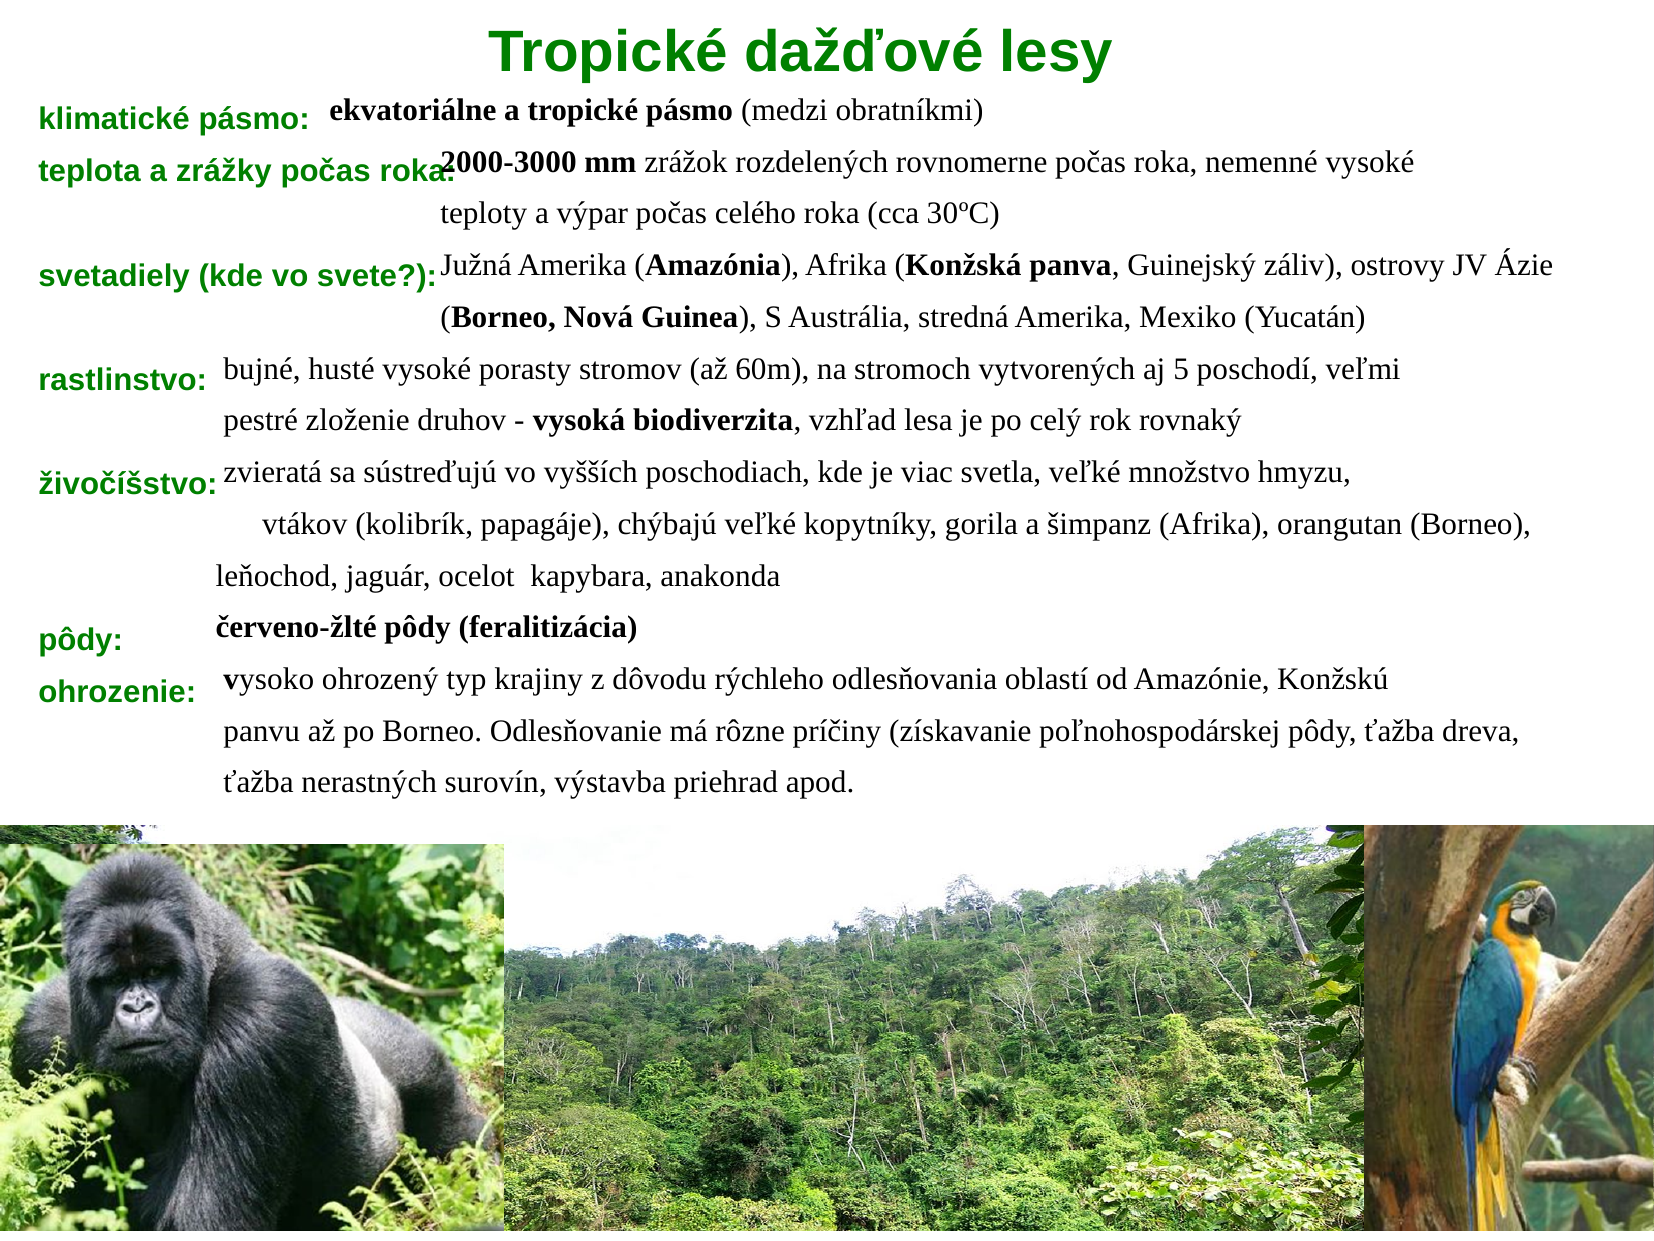

Tropické dažďové lesy
 ekvatoriálne a tropické pásmo (medzi obratníkmi)
 2000-3000 mm zrážok rozdelených rovnomerne počas roka, nemenné vysoké
 teploty a výpar počas celého roka (cca 30ºC)
 Južná Amerika (Amazónia), Afrika (Konžská panva, Guinejský záliv), ostrovy JV Ázie
 (Borneo, Nová Guinea), S Austrália, stredná Amerika, Mexiko (Yucatán)
 bujné, husté vysoké porasty stromov (až 60m), na stromoch vytvorených aj 5 poschodí, veľmi
 pestré zloženie druhov - vysoká biodiverzita, vzhľad lesa je po celý rok rovnaký
 zvieratá sa sústreďujú vo vyšších poschodiach, kde je viac svetla, veľké množstvo hmyzu, vtákov (kolibrík, papagáje), chýbajú veľké kopytníky, gorila a šimpanz (Afrika), orangutan (Borneo),
leňochod, jaguár, ocelot kapybara, anakonda
červeno-žlté pôdy (feralitizácia)
 vysoko ohrozený typ krajiny z dôvodu rýchleho odlesňovania oblastí od Amazónie, Konžskú
 panvu až po Borneo. Odlesňovanie má rôzne príčiny (získavanie poľnohospodárskej pôdy, ťažba dreva,
 ťažba nerastných surovín, výstavba priehrad apod.
klimatické pásmo:
teplota a zrážky počas roka:
svetadiely (kde vo svete?):
rastlinstvo:
živočíšstvo:
pôdy:
ohrozenie: